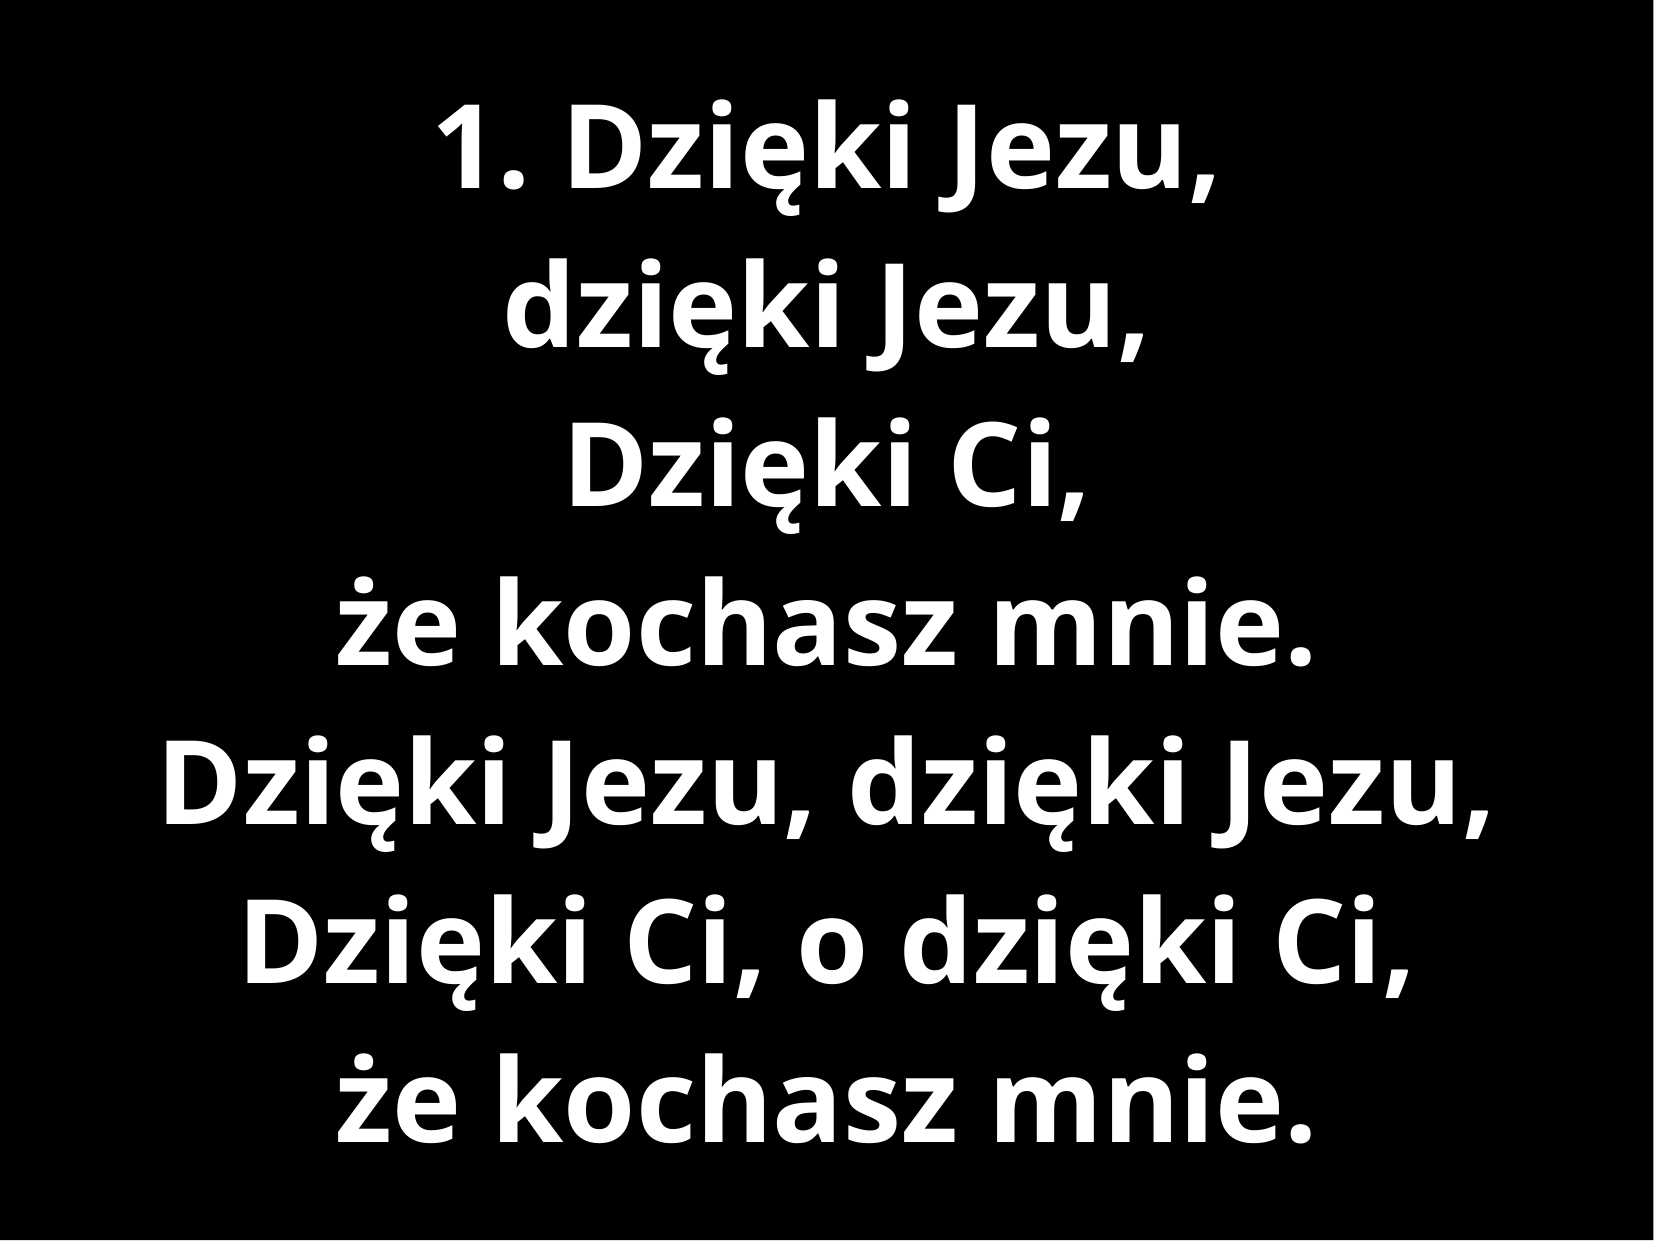

# 1. Dzięki Jezu, dzięki Jezu, Dzięki Ci, że kochasz mnie. Dzięki Jezu, dzięki Jezu, Dzięki Ci, o dzięki Ci, że kochasz mnie.